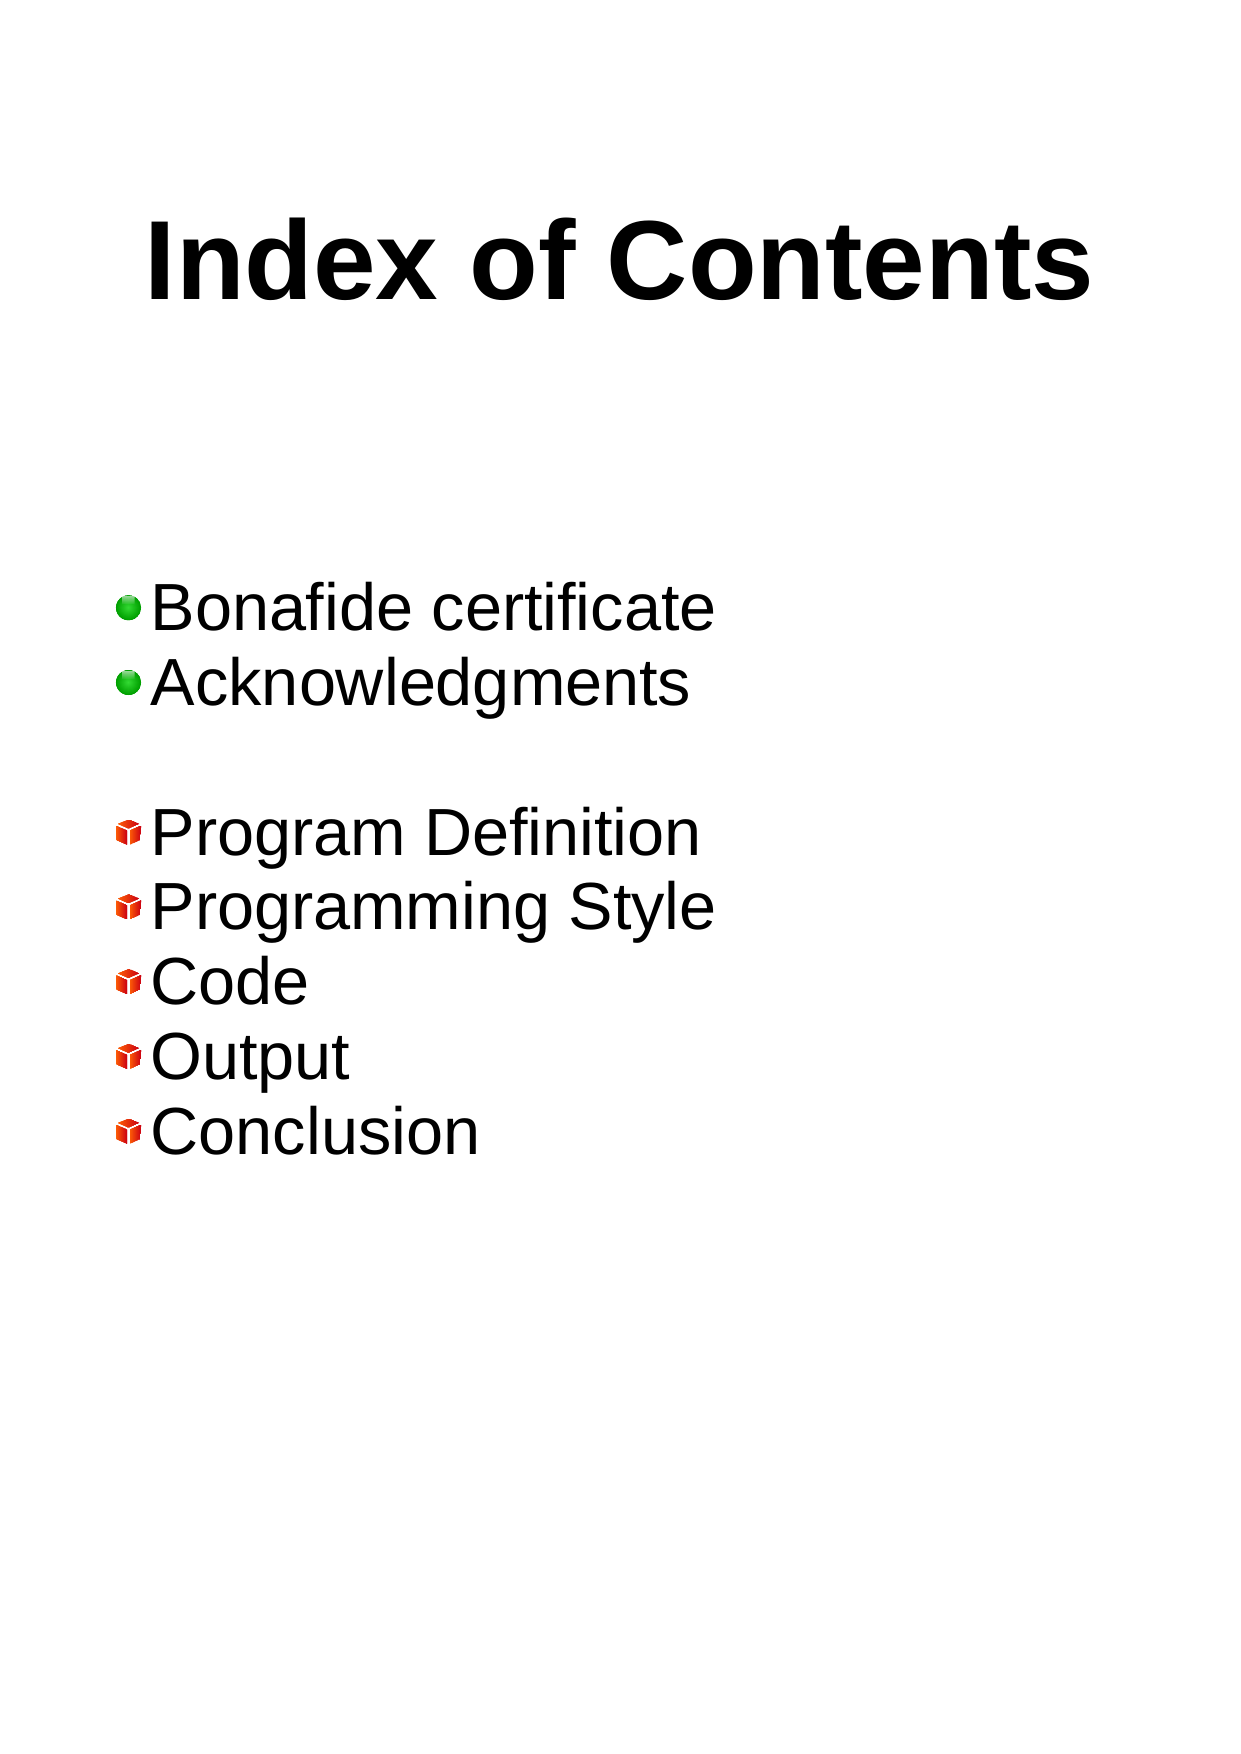

# Index of Contents
Bonafide certificate
Acknowledgments
Program Definition
Programming Style
Code
Output
Conclusion